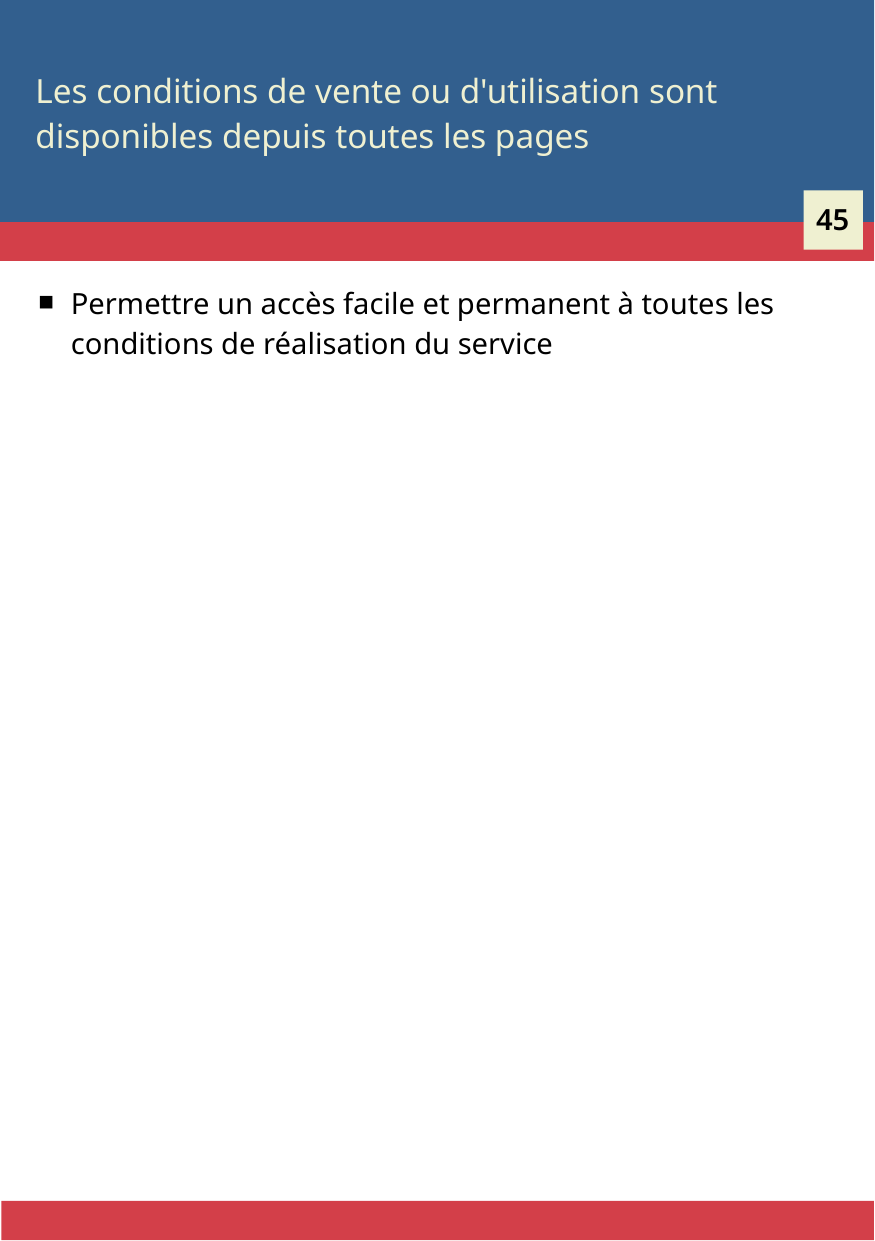

# Les conditions de vente ou d'utilisation sont disponibles depuis toutes les pages
45
Permettre un accès facile et permanent à toutes les conditions de réalisation du service